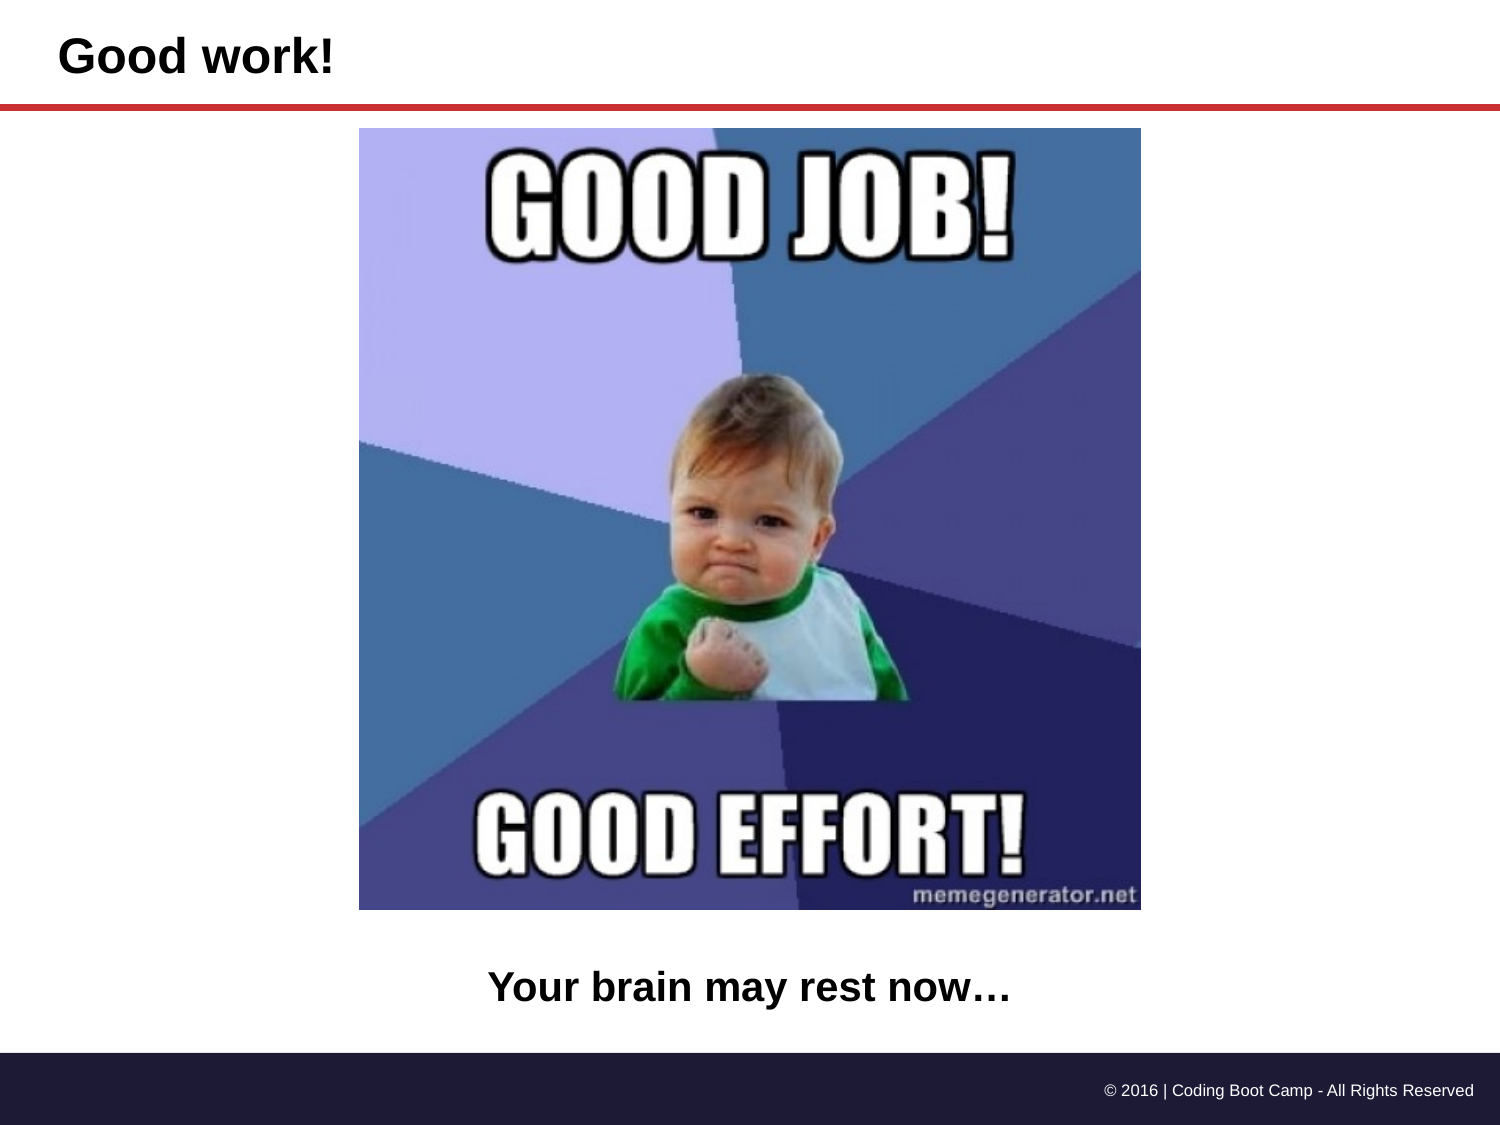

Good work!
Your brain may rest now…